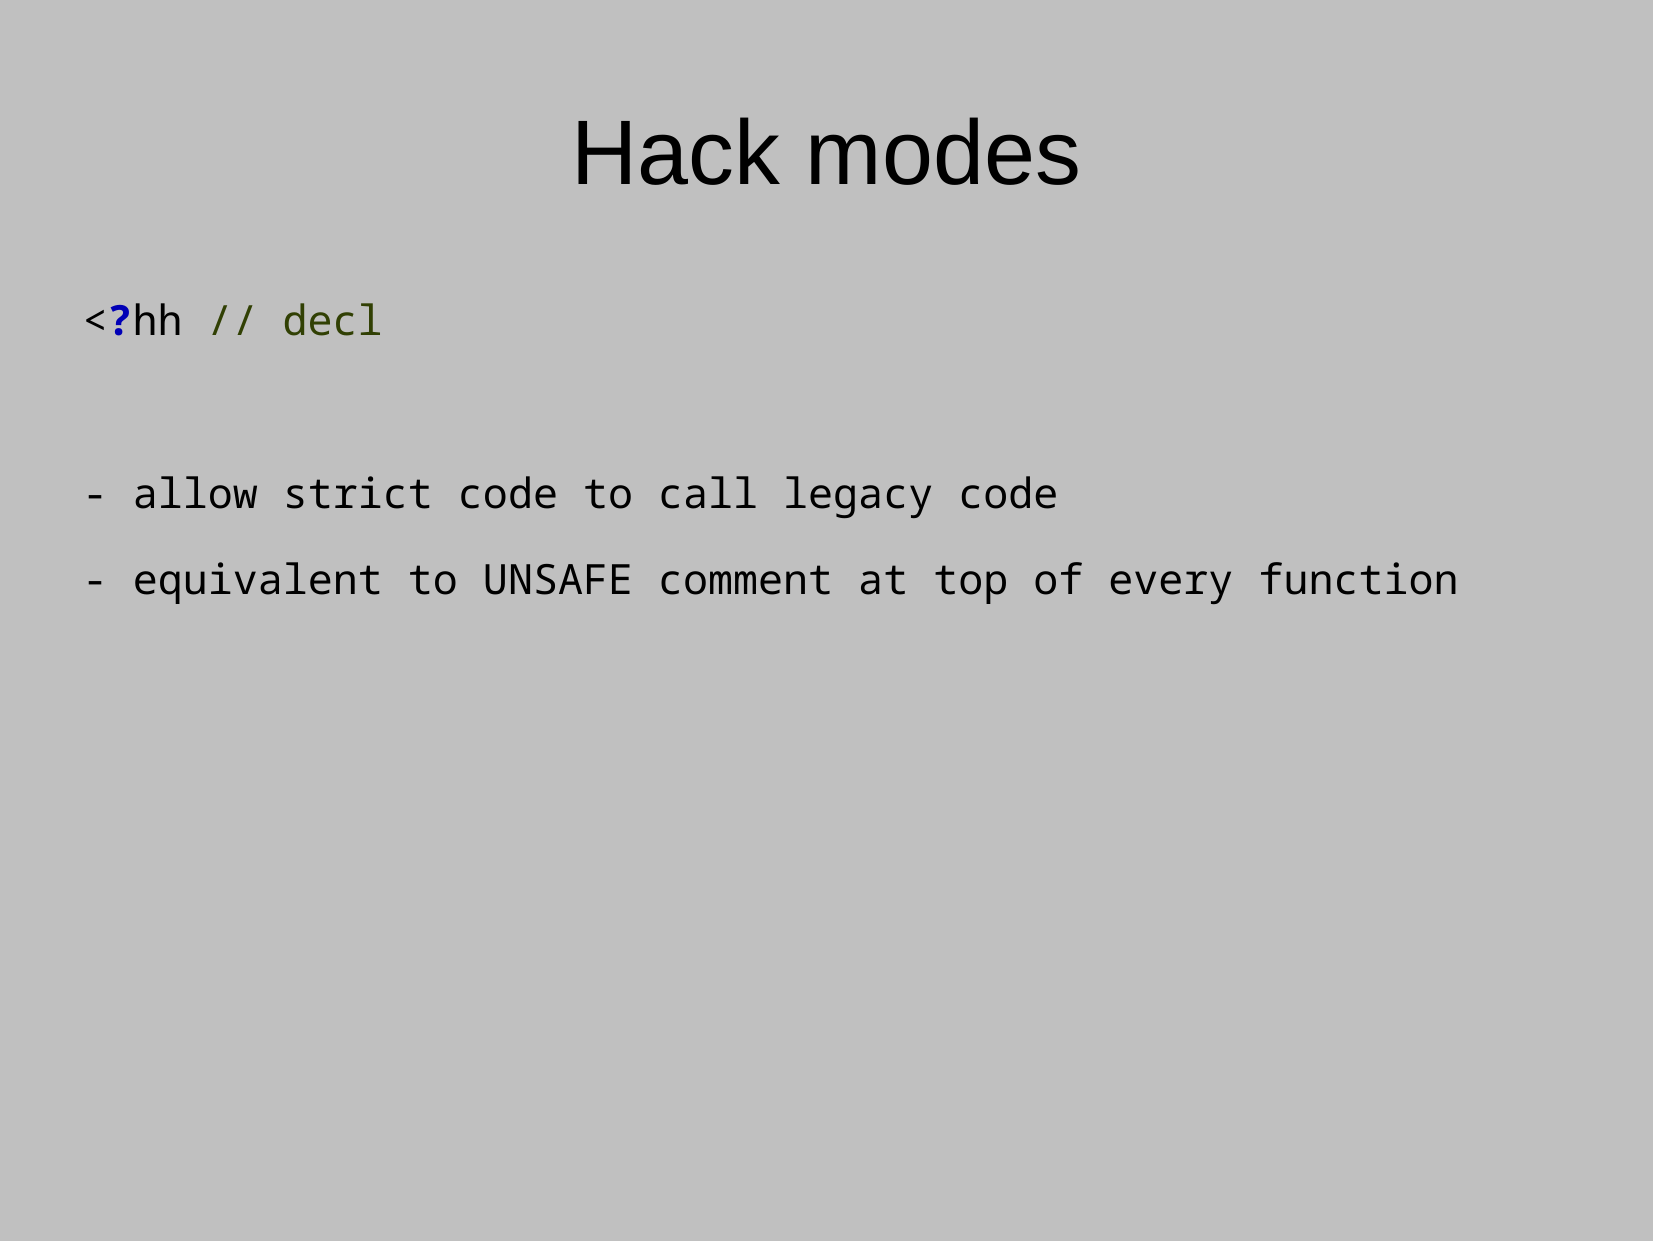

# Hack modes
<?hh // decl
- allow strict code to call legacy code
- equivalent to UNSAFE comment at top of every function